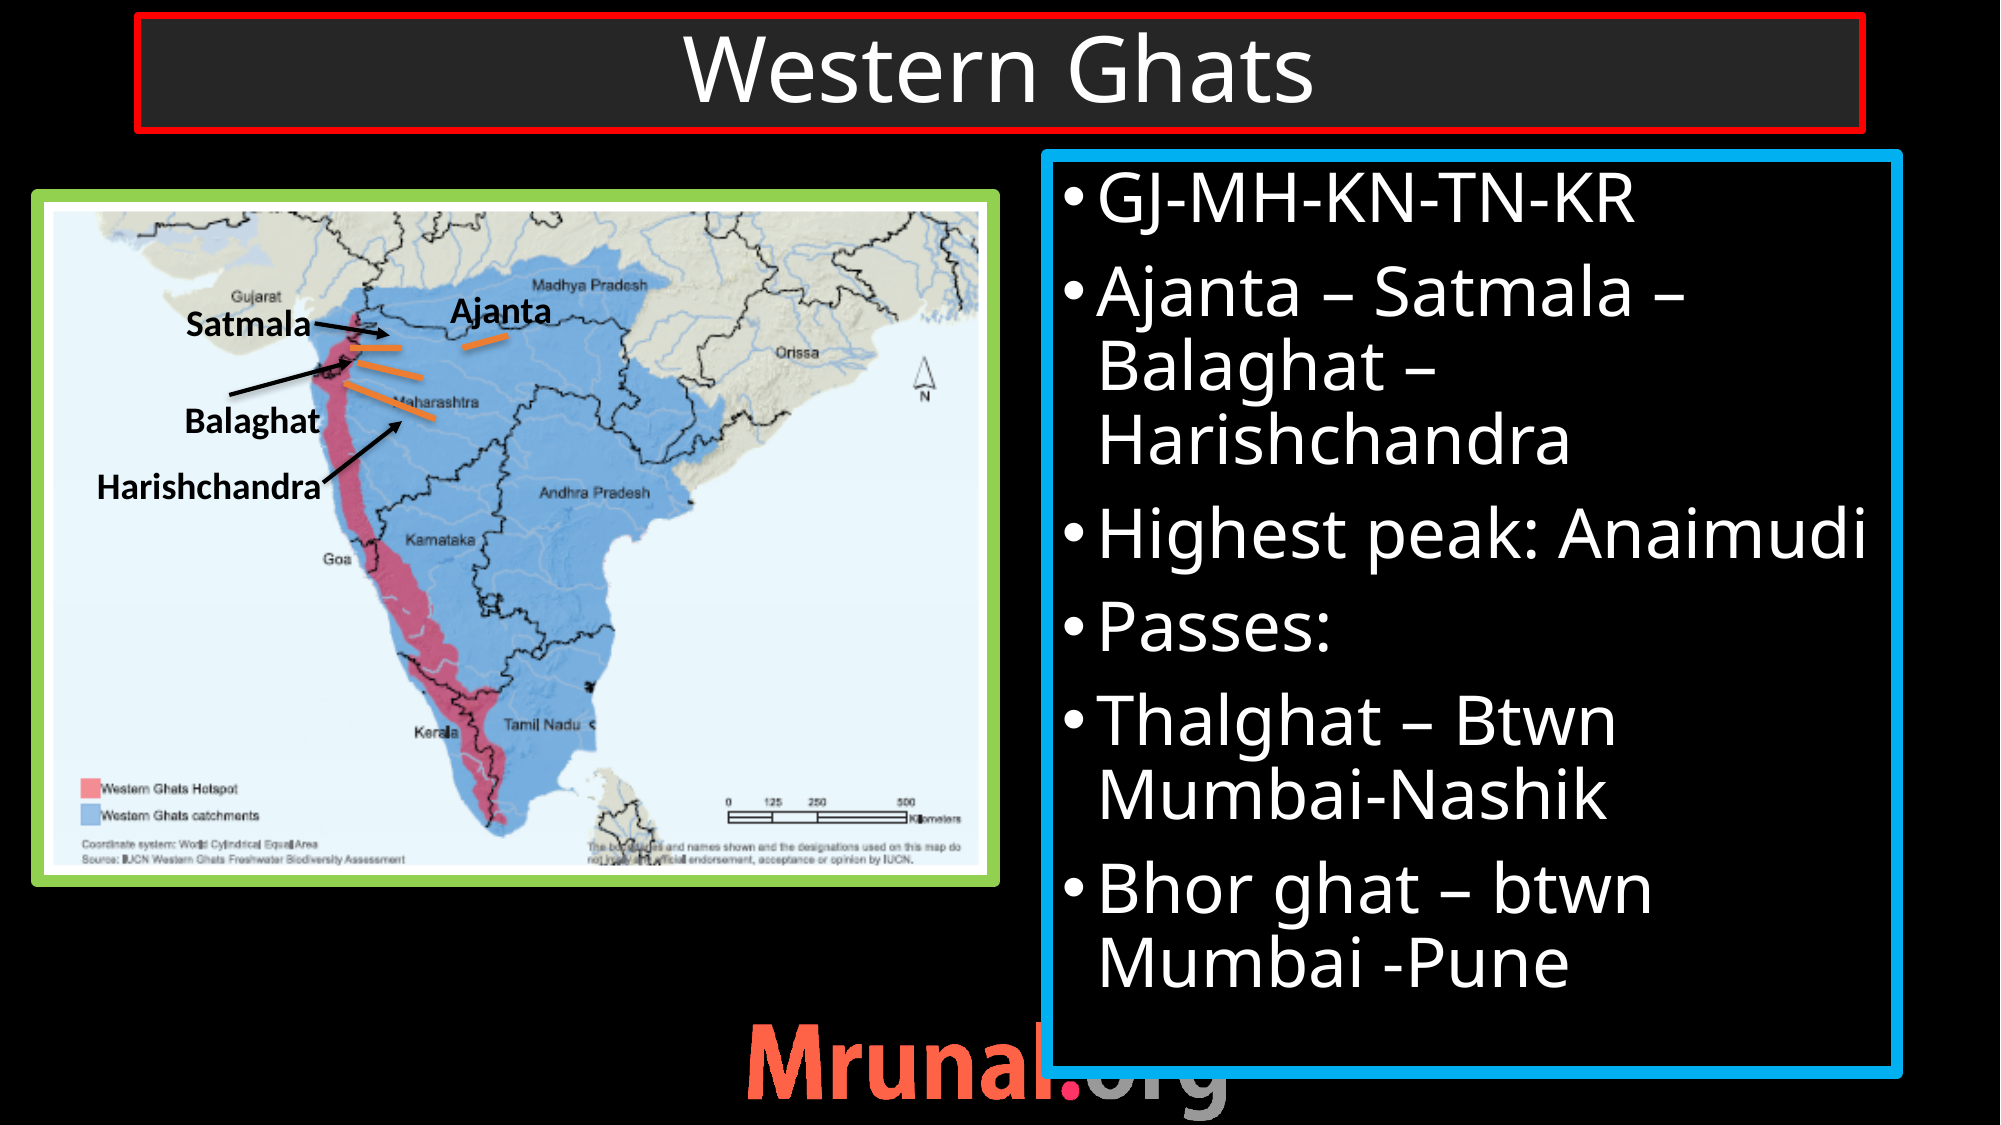

Western Ghats
# GJ-MH-KN-TN-KR
Ajanta – Satmala – Balaghat – Harishchandra
Highest peak: Anaimudi
Passes:
Thalghat – Btwn Mumbai-Nashik
Bhor ghat – btwn Mumbai -Pune
Ajanta
Satmala
Balaghat
Harishchandra